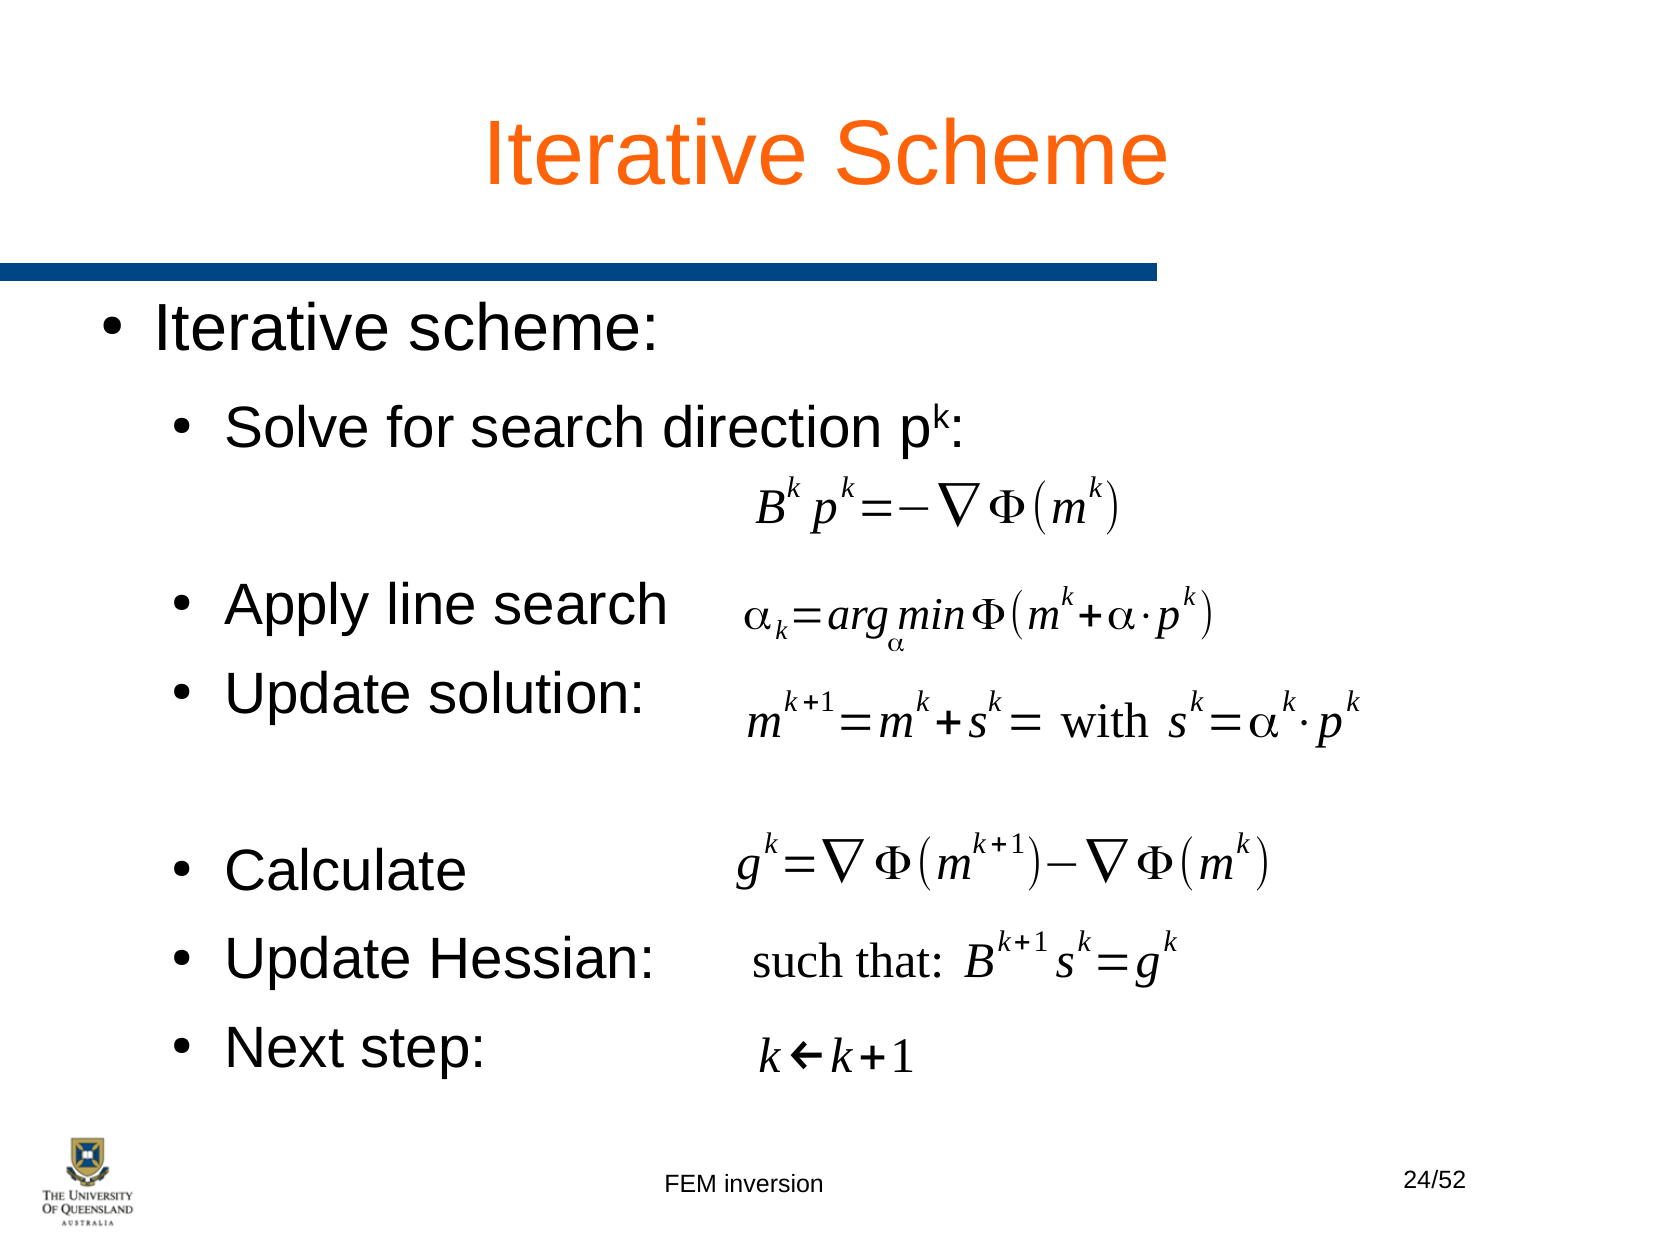

# Iterative Scheme
Iterative scheme:
Solve for search direction pk:
Apply line search
Update solution:
Calculate
Update Hessian:
Next step: